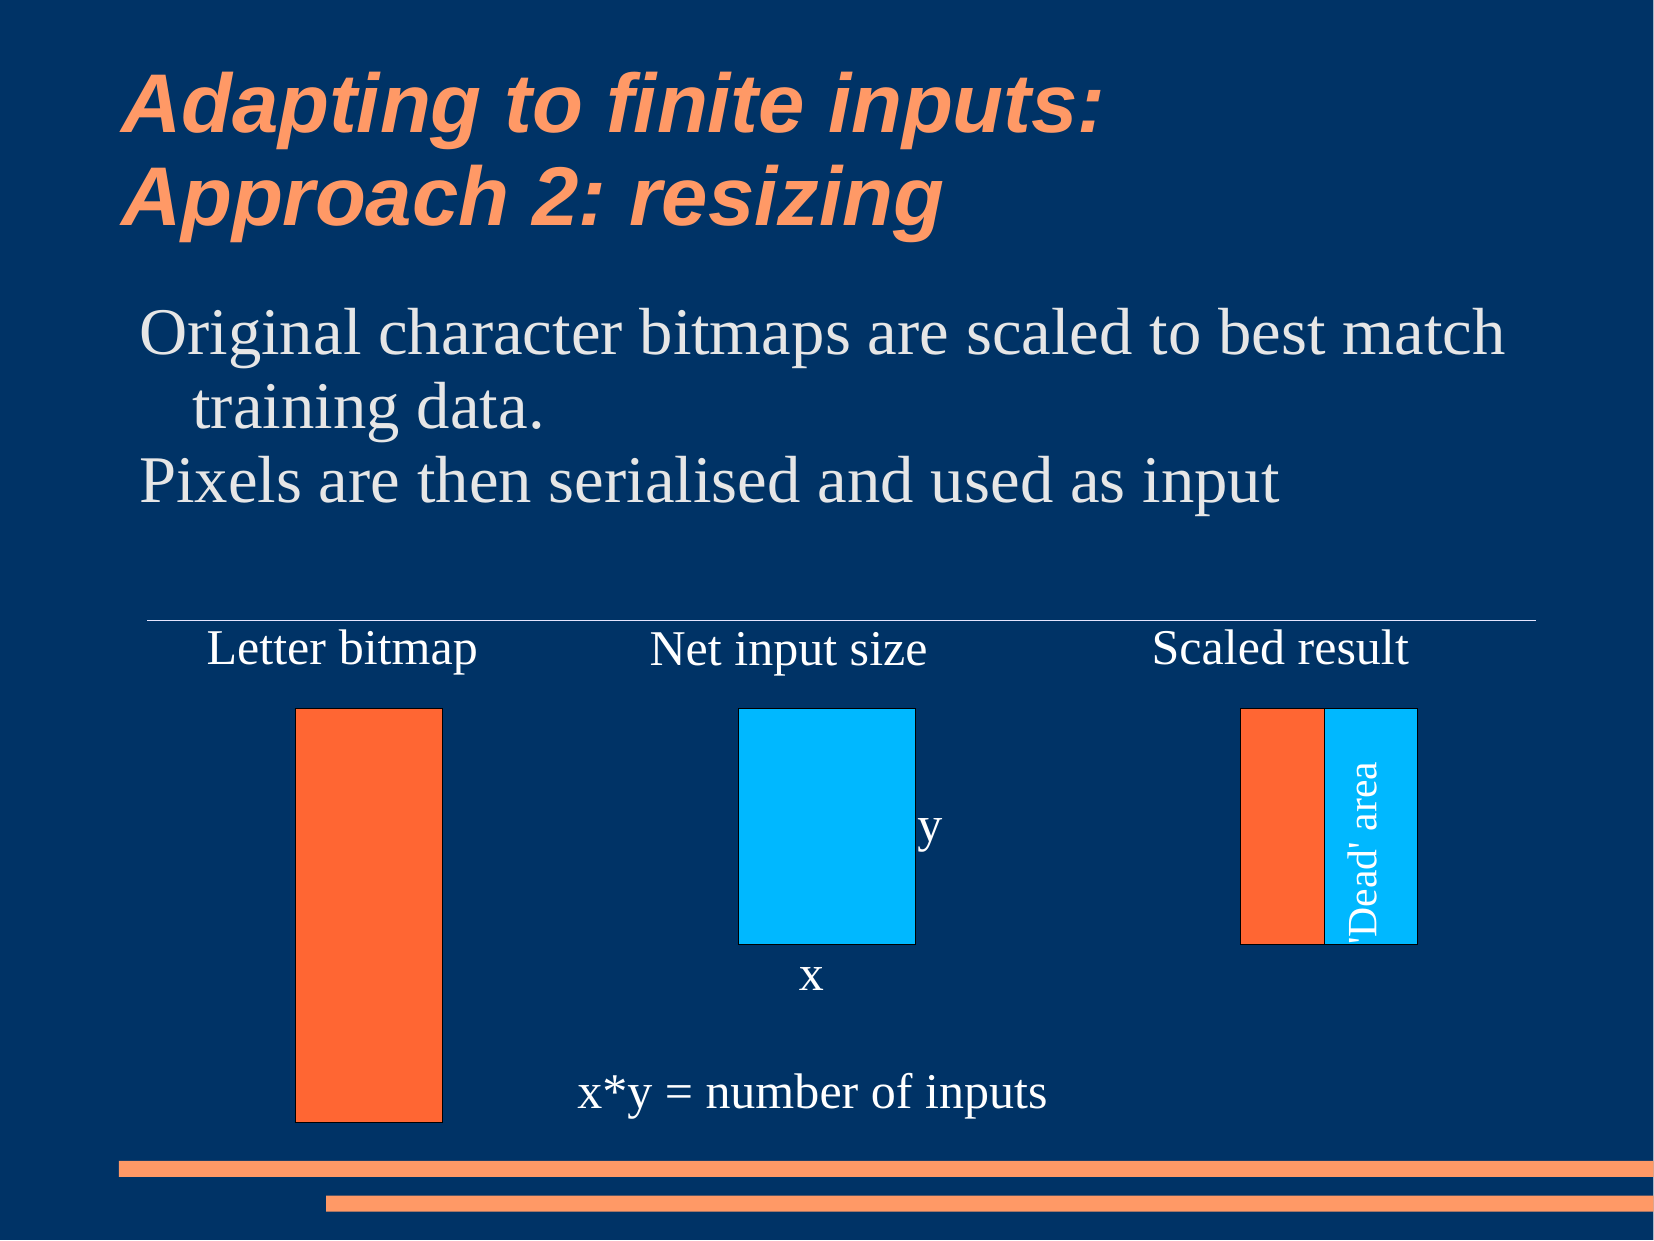

# Adapting to finite inputs: Approach 2: resizing
Original character bitmaps are scaled to best match training data.
Pixels are then serialised and used as input
Letter bitmap
Scaled result
Net input size
y
'Dead' area
x
x*y = number of inputs